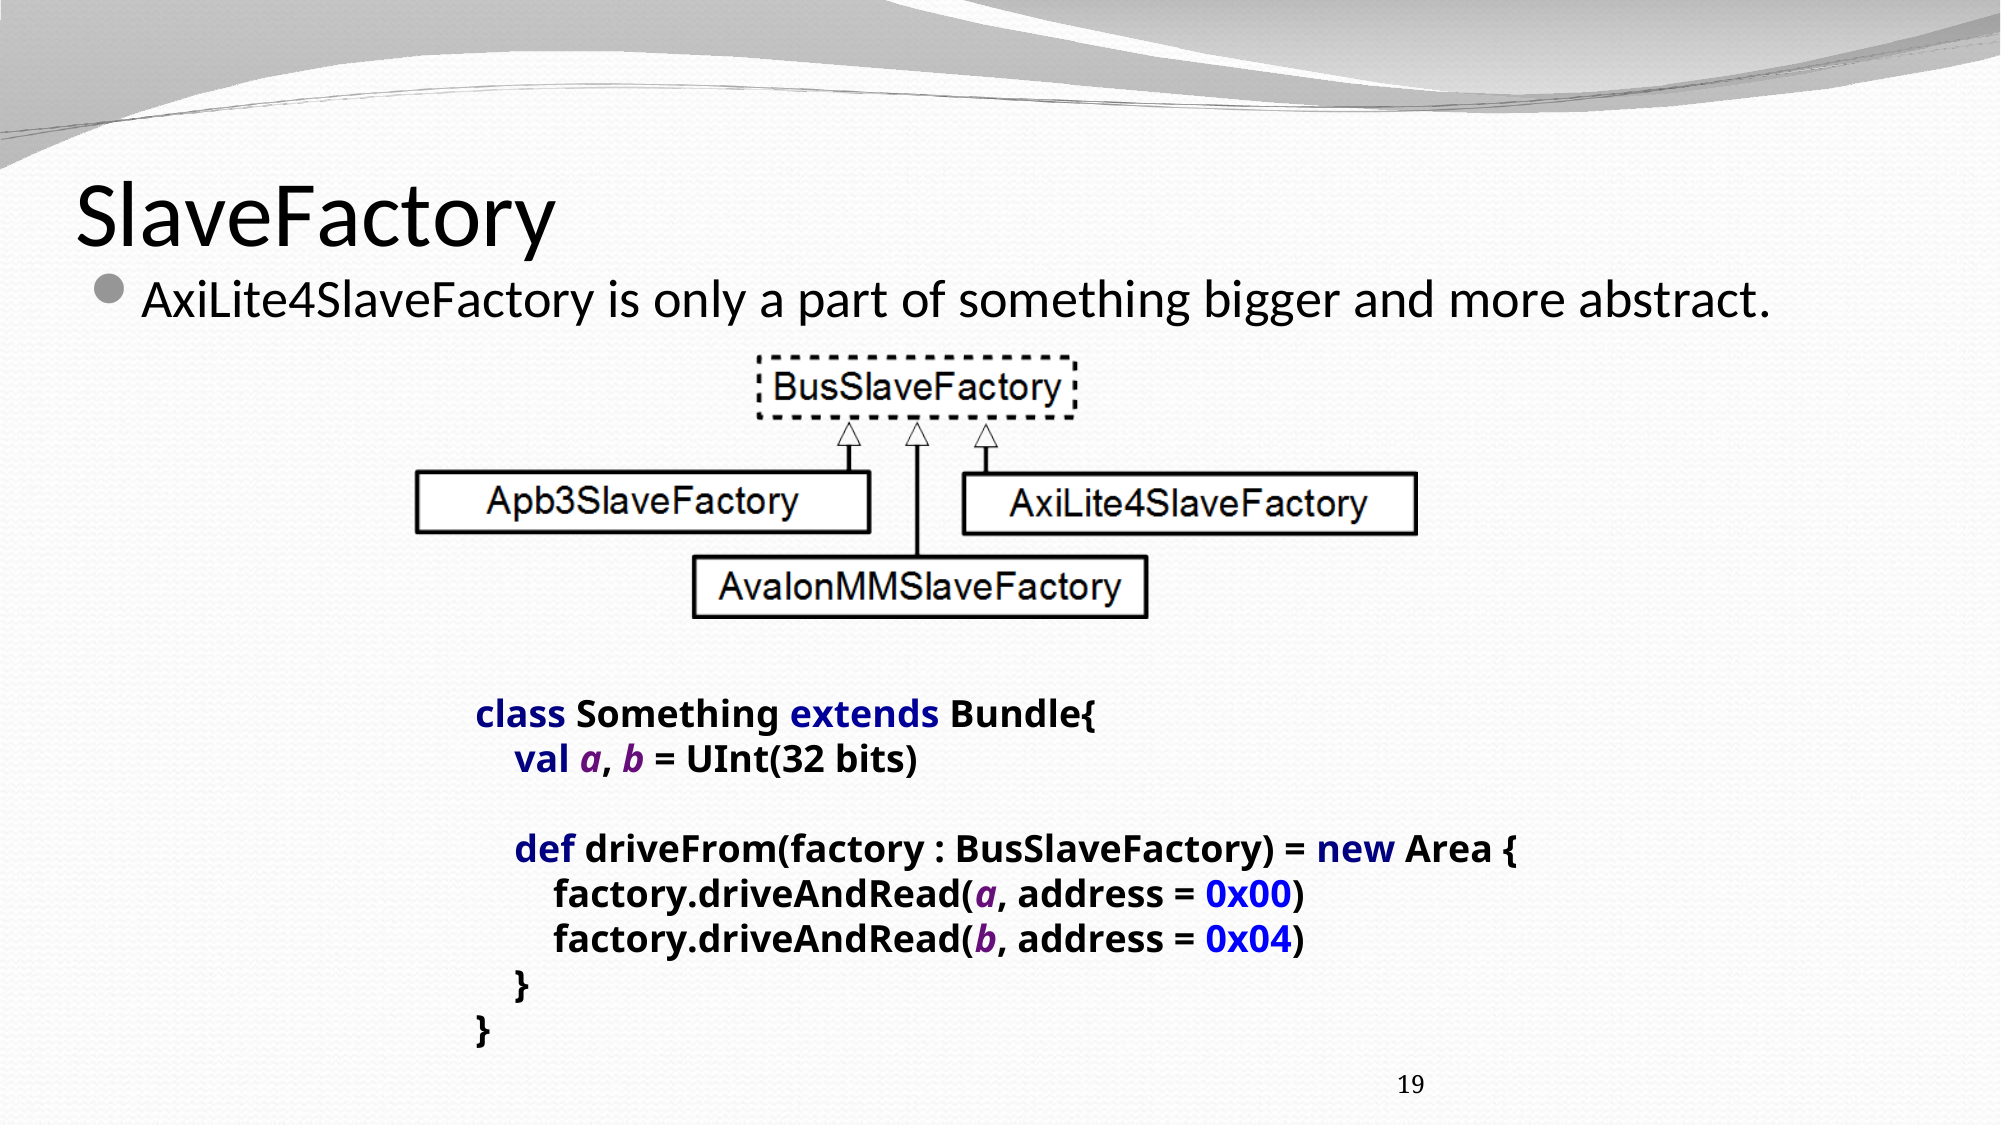

# SlaveFactory
AxiLite4SlaveFactory is only a part of something bigger and more abstract.
class Something extends Bundle{
 val a, b = UInt(32 bits)
 def driveFrom(factory : BusSlaveFactory) = new Area {
 factory.driveAndRead(a, address = 0x00)
 factory.driveAndRead(b, address = 0x04)
 }
}